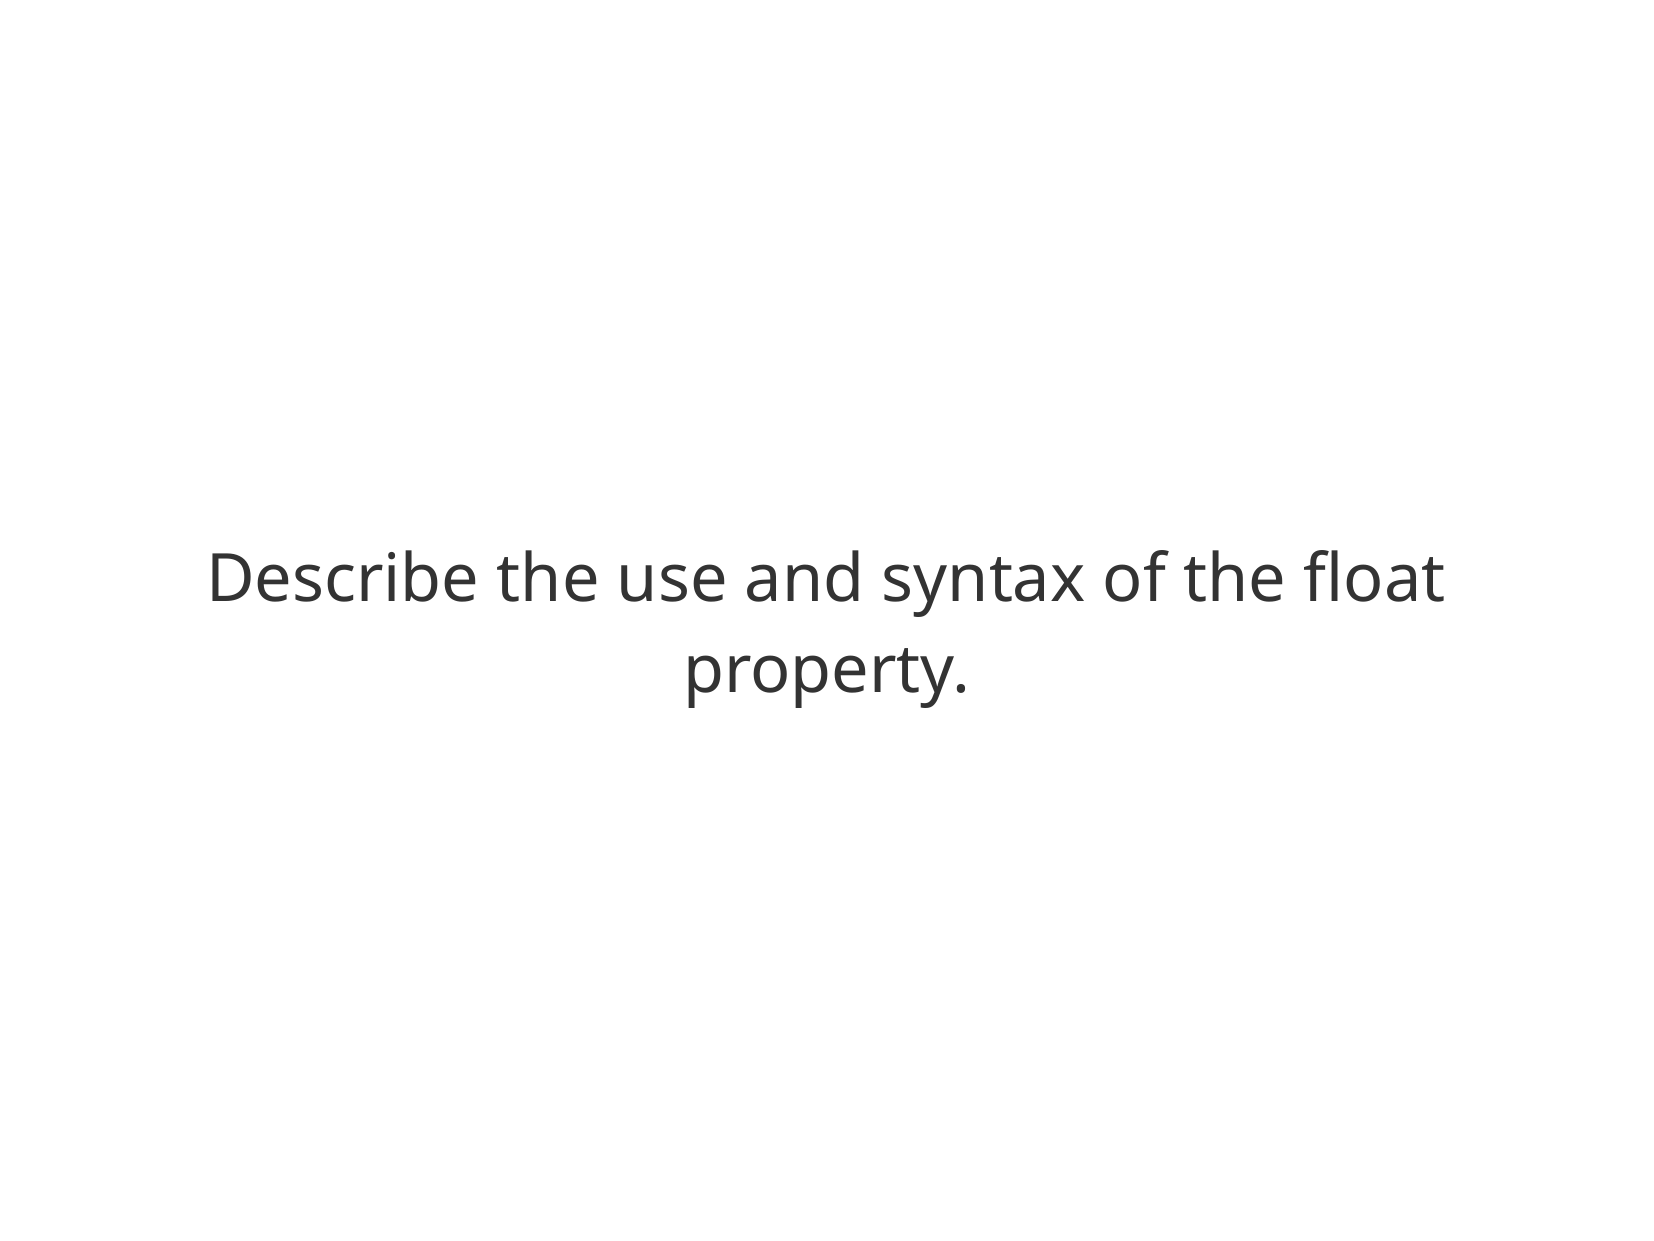

# Describe the use and syntax of the float property.